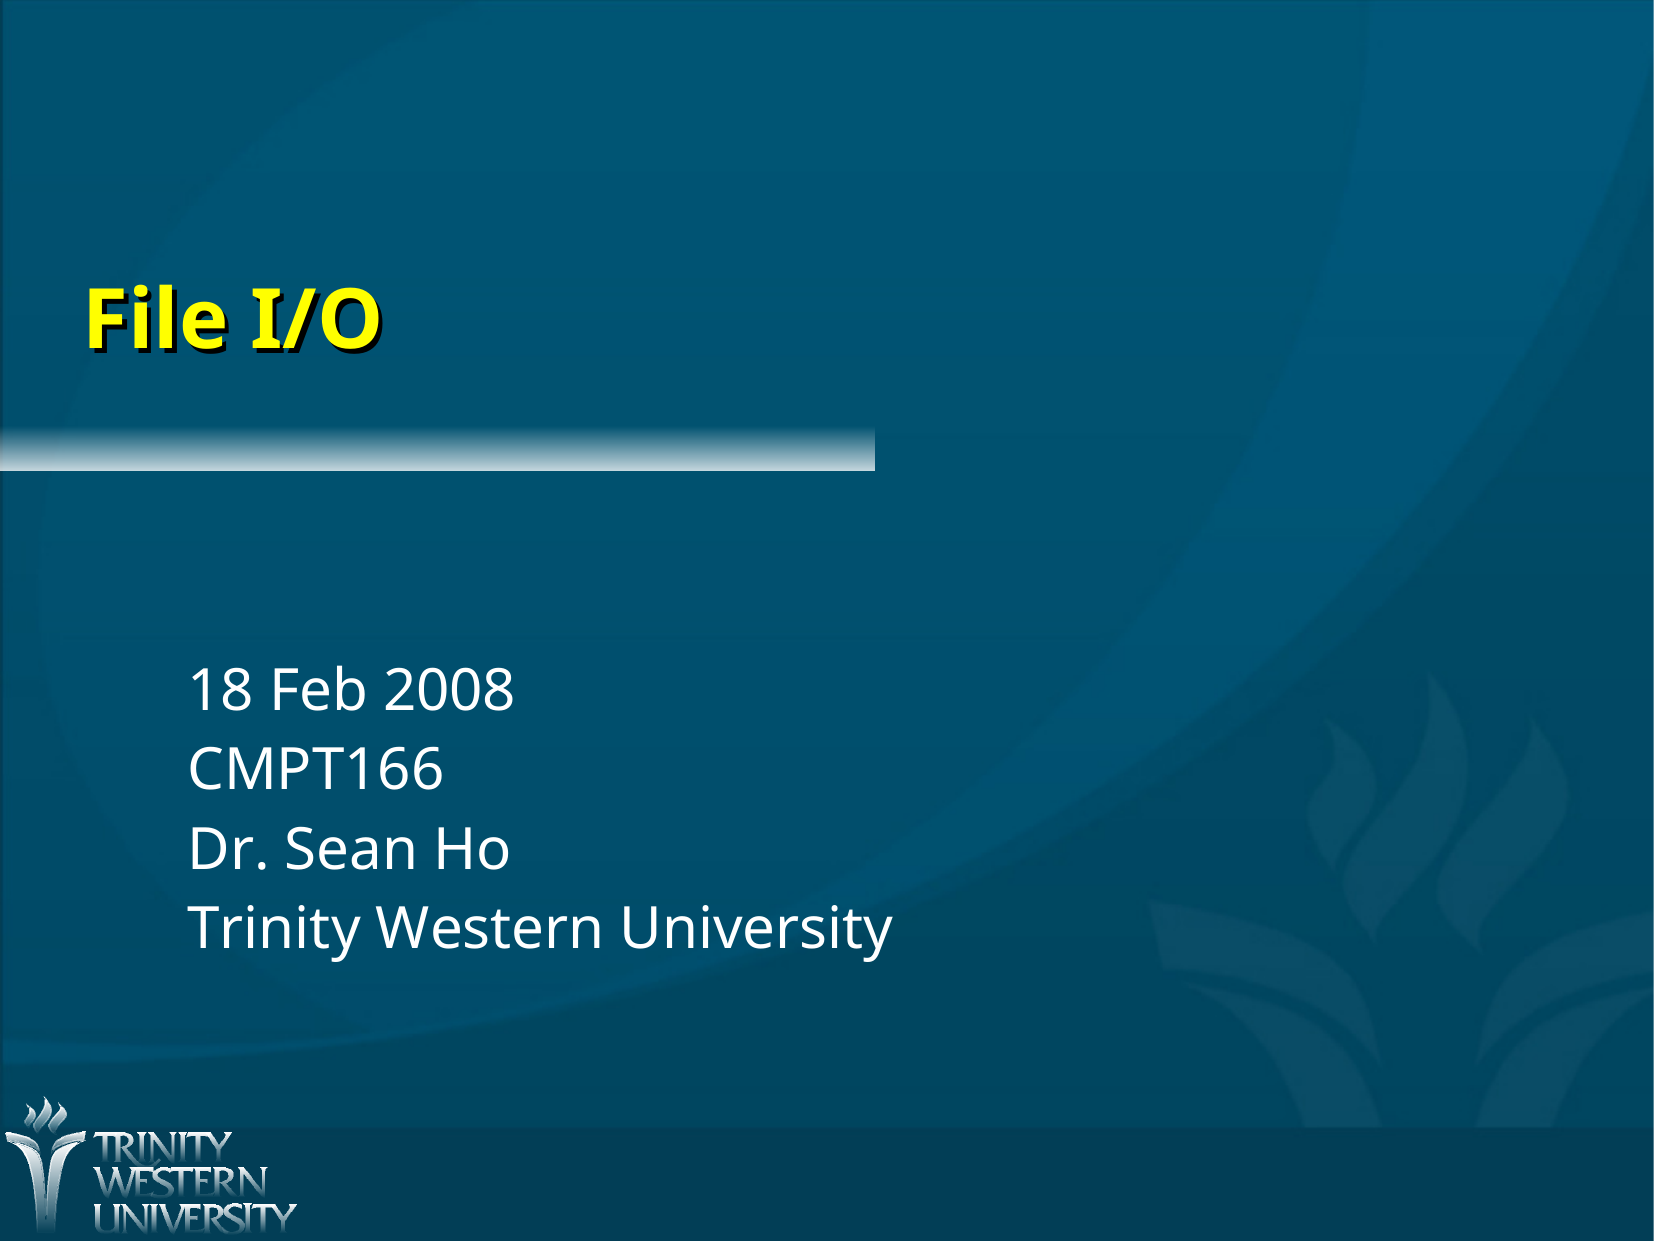

# File I/O
18 Feb 2008
CMPT166
Dr. Sean Ho
Trinity Western University